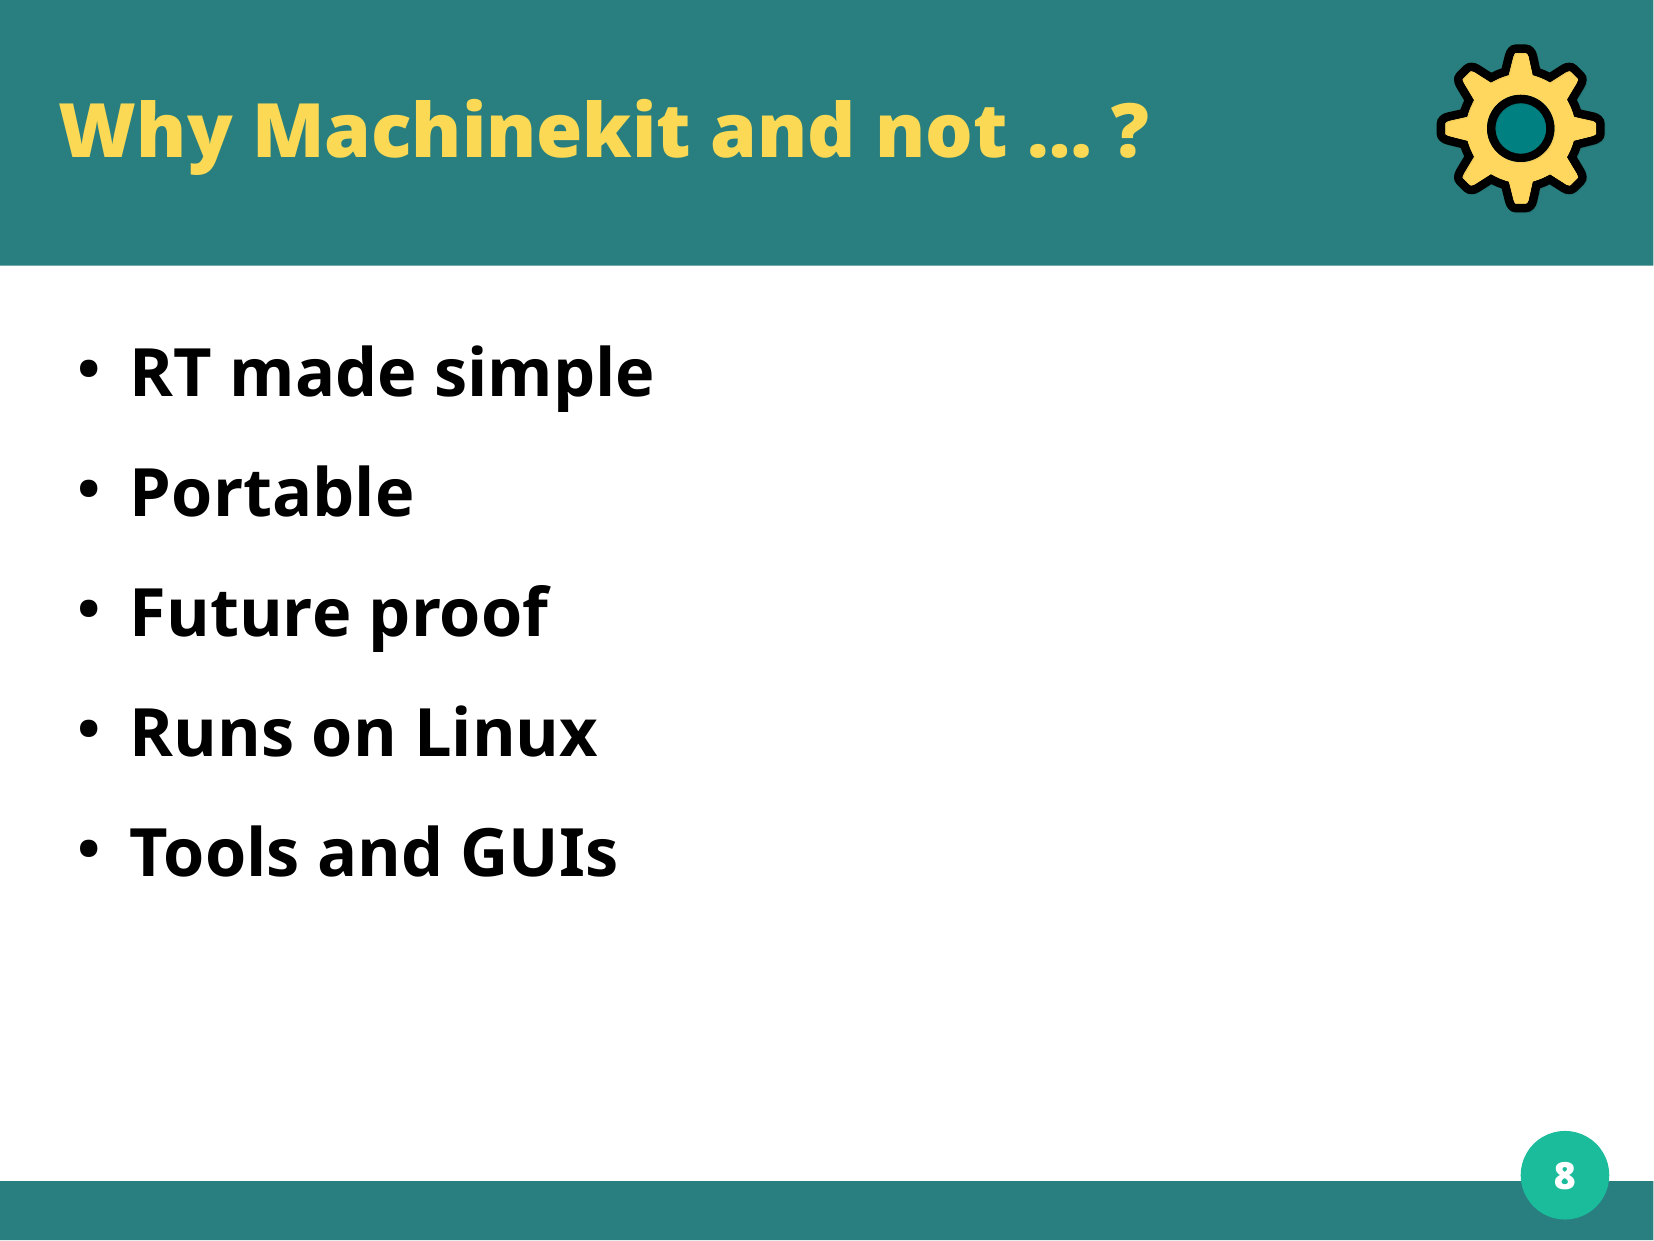

# Why Machinekit and not … ?
RT made simple
Portable
Future proof
Runs on Linux
Tools and GUIs
8